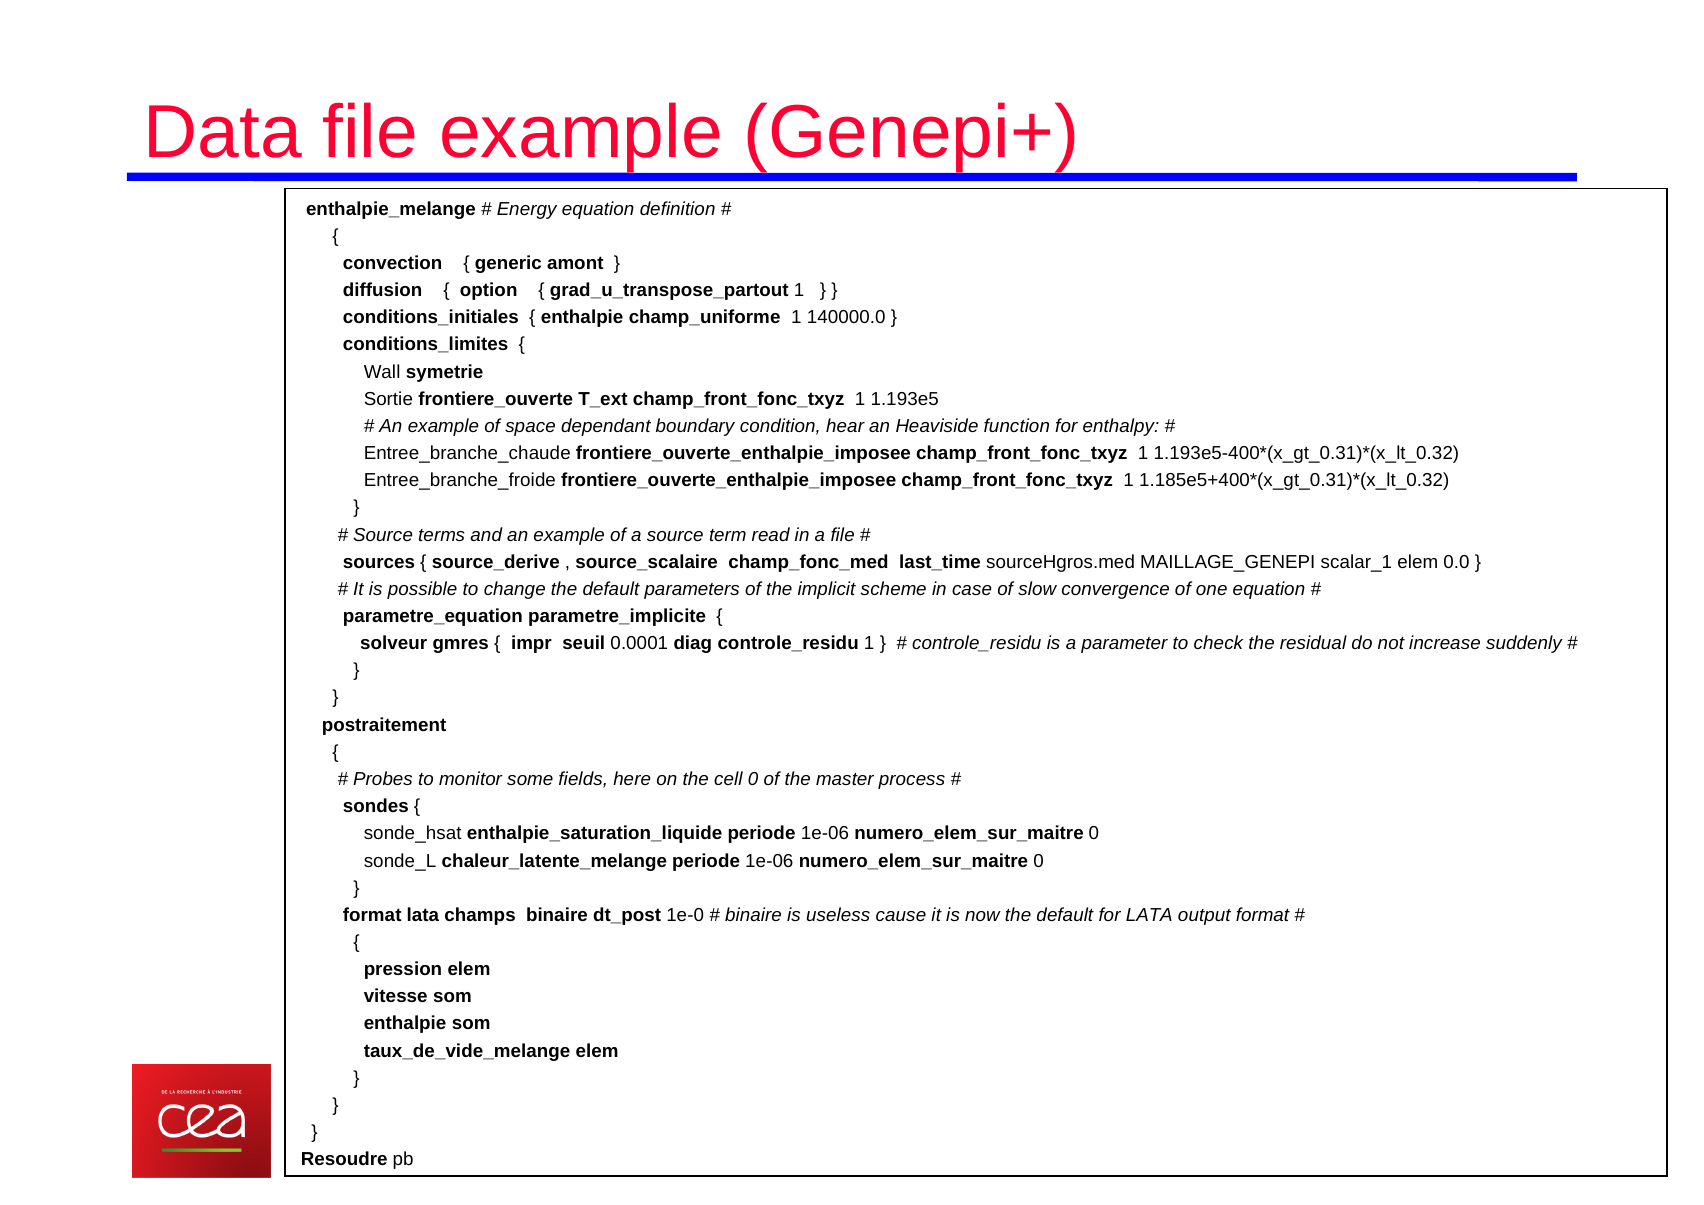

# Data file example (Genepi+)
 enthalpie_melange # Energy equation definition #
 {
 convection { generic amont }
 diffusion { option { grad_u_transpose_partout 1 } }
 conditions_initiales { enthalpie champ_uniforme 1 140000.0 }
 conditions_limites {
 Wall symetrie
 Sortie frontiere_ouverte T_ext champ_front_fonc_txyz 1 1.193e5
 # An example of space dependant boundary condition, hear an Heaviside function for enthalpy: #
 Entree_branche_chaude frontiere_ouverte_enthalpie_imposee champ_front_fonc_txyz 1 1.193e5-400*(x_gt_0.31)*(x_lt_0.32)
 Entree_branche_froide frontiere_ouverte_enthalpie_imposee champ_front_fonc_txyz 1 1.185e5+400*(x_gt_0.31)*(x_lt_0.32)
 }
 # Source terms and an example of a source term read in a file #
 sources { source_derive , source_scalaire champ_fonc_med last_time sourceHgros.med MAILLAGE_GENEPI scalar_1 elem 0.0 }
 # It is possible to change the default parameters of the implicit scheme in case of slow convergence of one equation #
 parametre_equation parametre_implicite {
	solveur gmres { impr seuil 0.0001 diag controle_residu 1 } # controle_residu is a parameter to check the residual do not increase suddenly #
 }
 }
 postraitement
 {
 # Probes to monitor some fields, here on the cell 0 of the master process #
 sondes {
 sonde_hsat enthalpie_saturation_liquide periode 1e-06 numero_elem_sur_maitre 0
 sonde_L chaleur_latente_melange periode 1e-06 numero_elem_sur_maitre 0
 }
 format lata champs binaire dt_post 1e-0 # binaire is useless cause it is now the default for LATA output format #
 {
 pression elem
 vitesse som
 enthalpie som
 taux_de_vide_melange elem
 }
 }
 }
Resoudre pb
Trio_U 1.7.2 user's training session
151